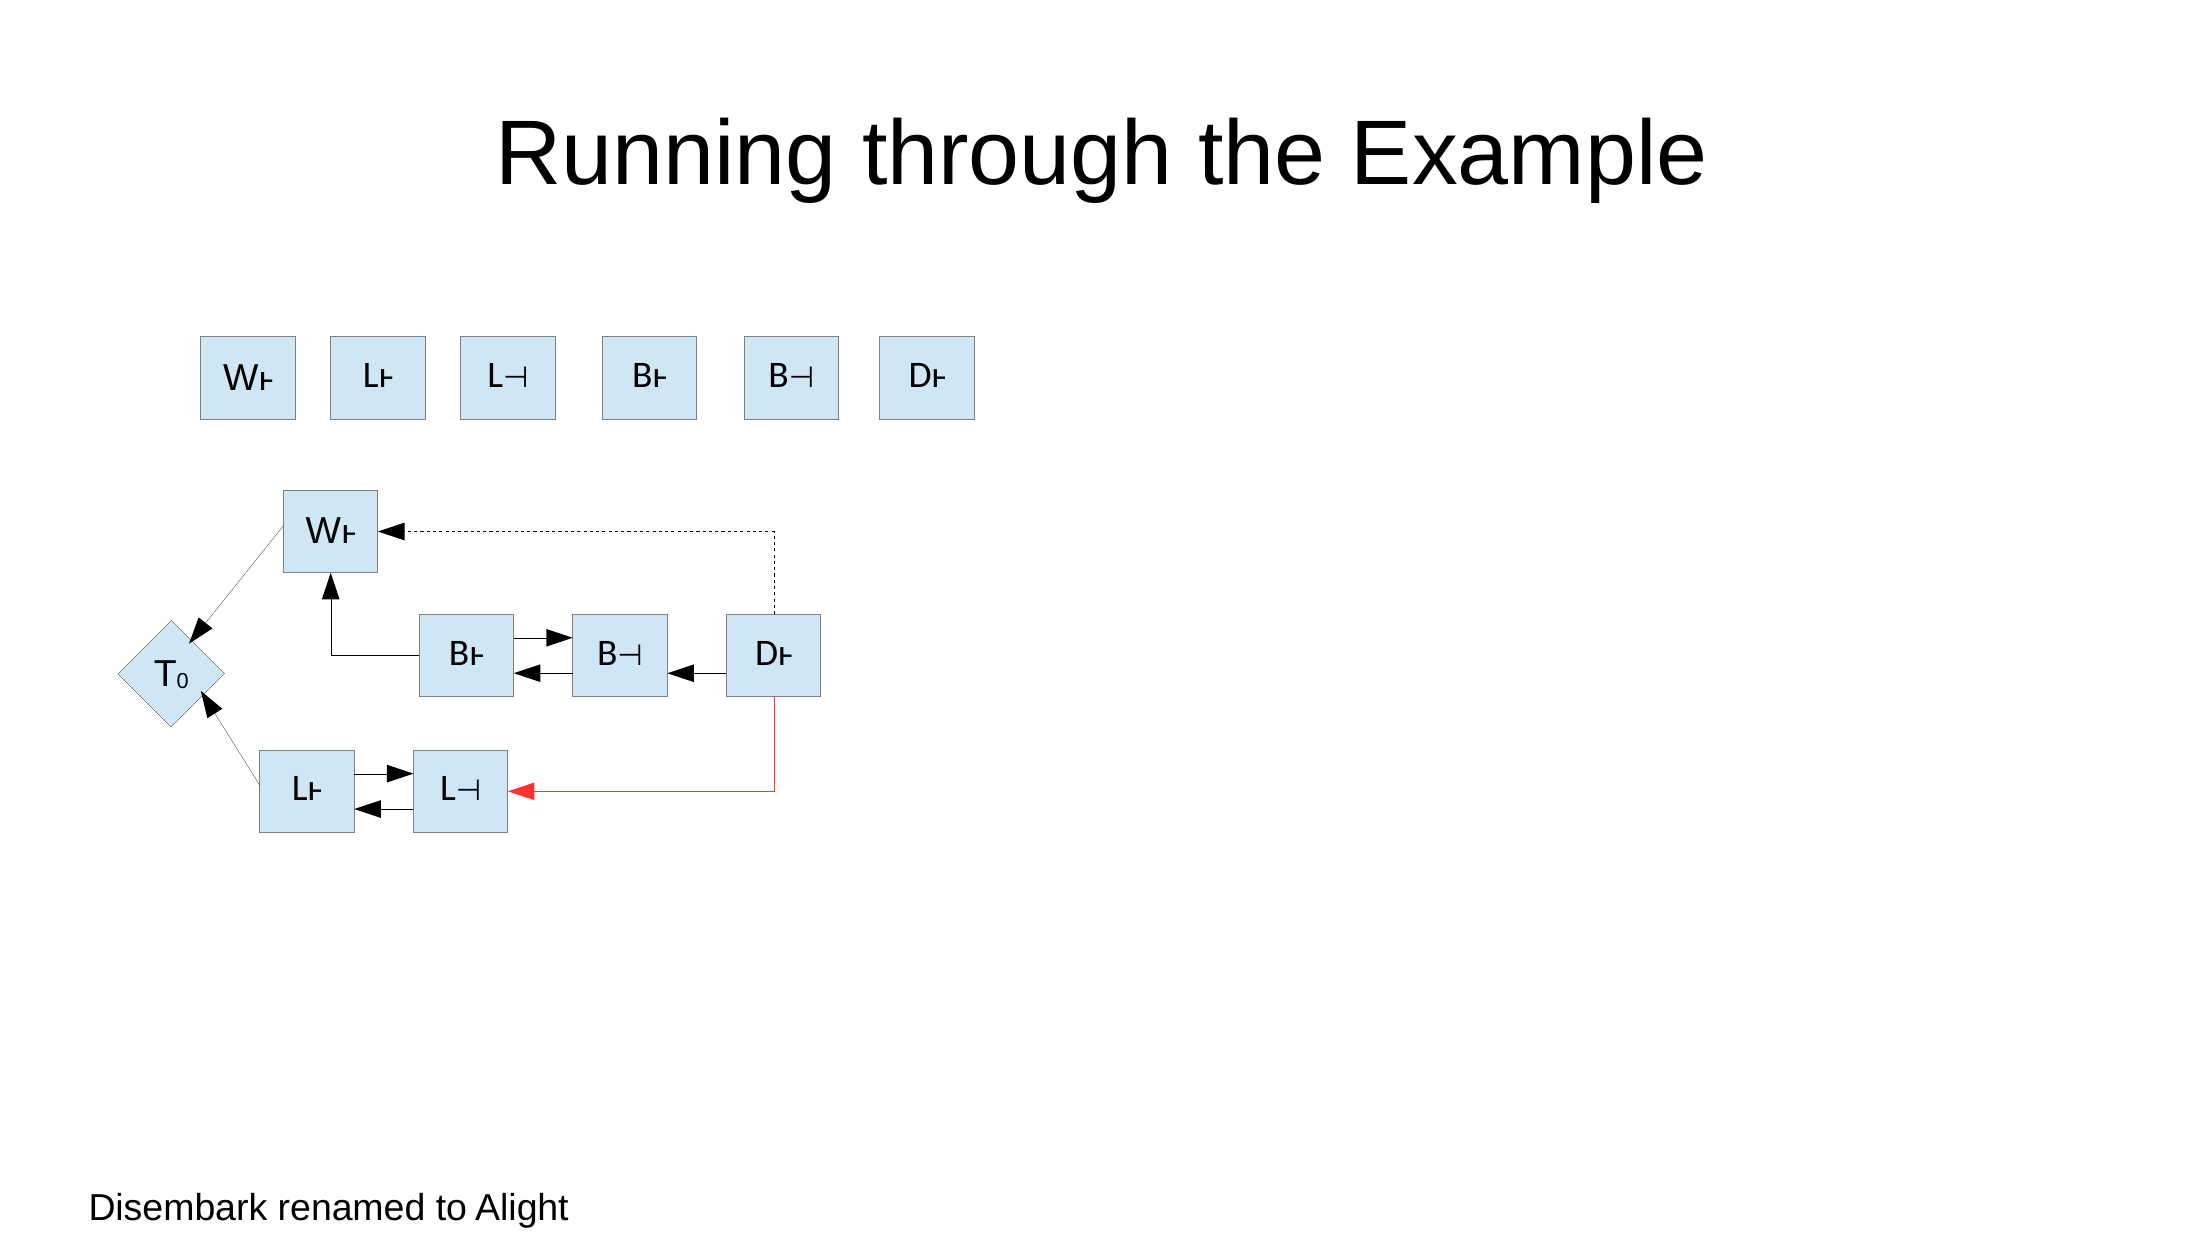

# Running through the Example
Wⱶ
Lⱶ
L⊣
Bⱶ
B⊣
Dⱶ
Wⱶ
Bⱶ
B⊣
Dⱶ
T0
Lⱶ
L⊣
Disembark renamed to Alight